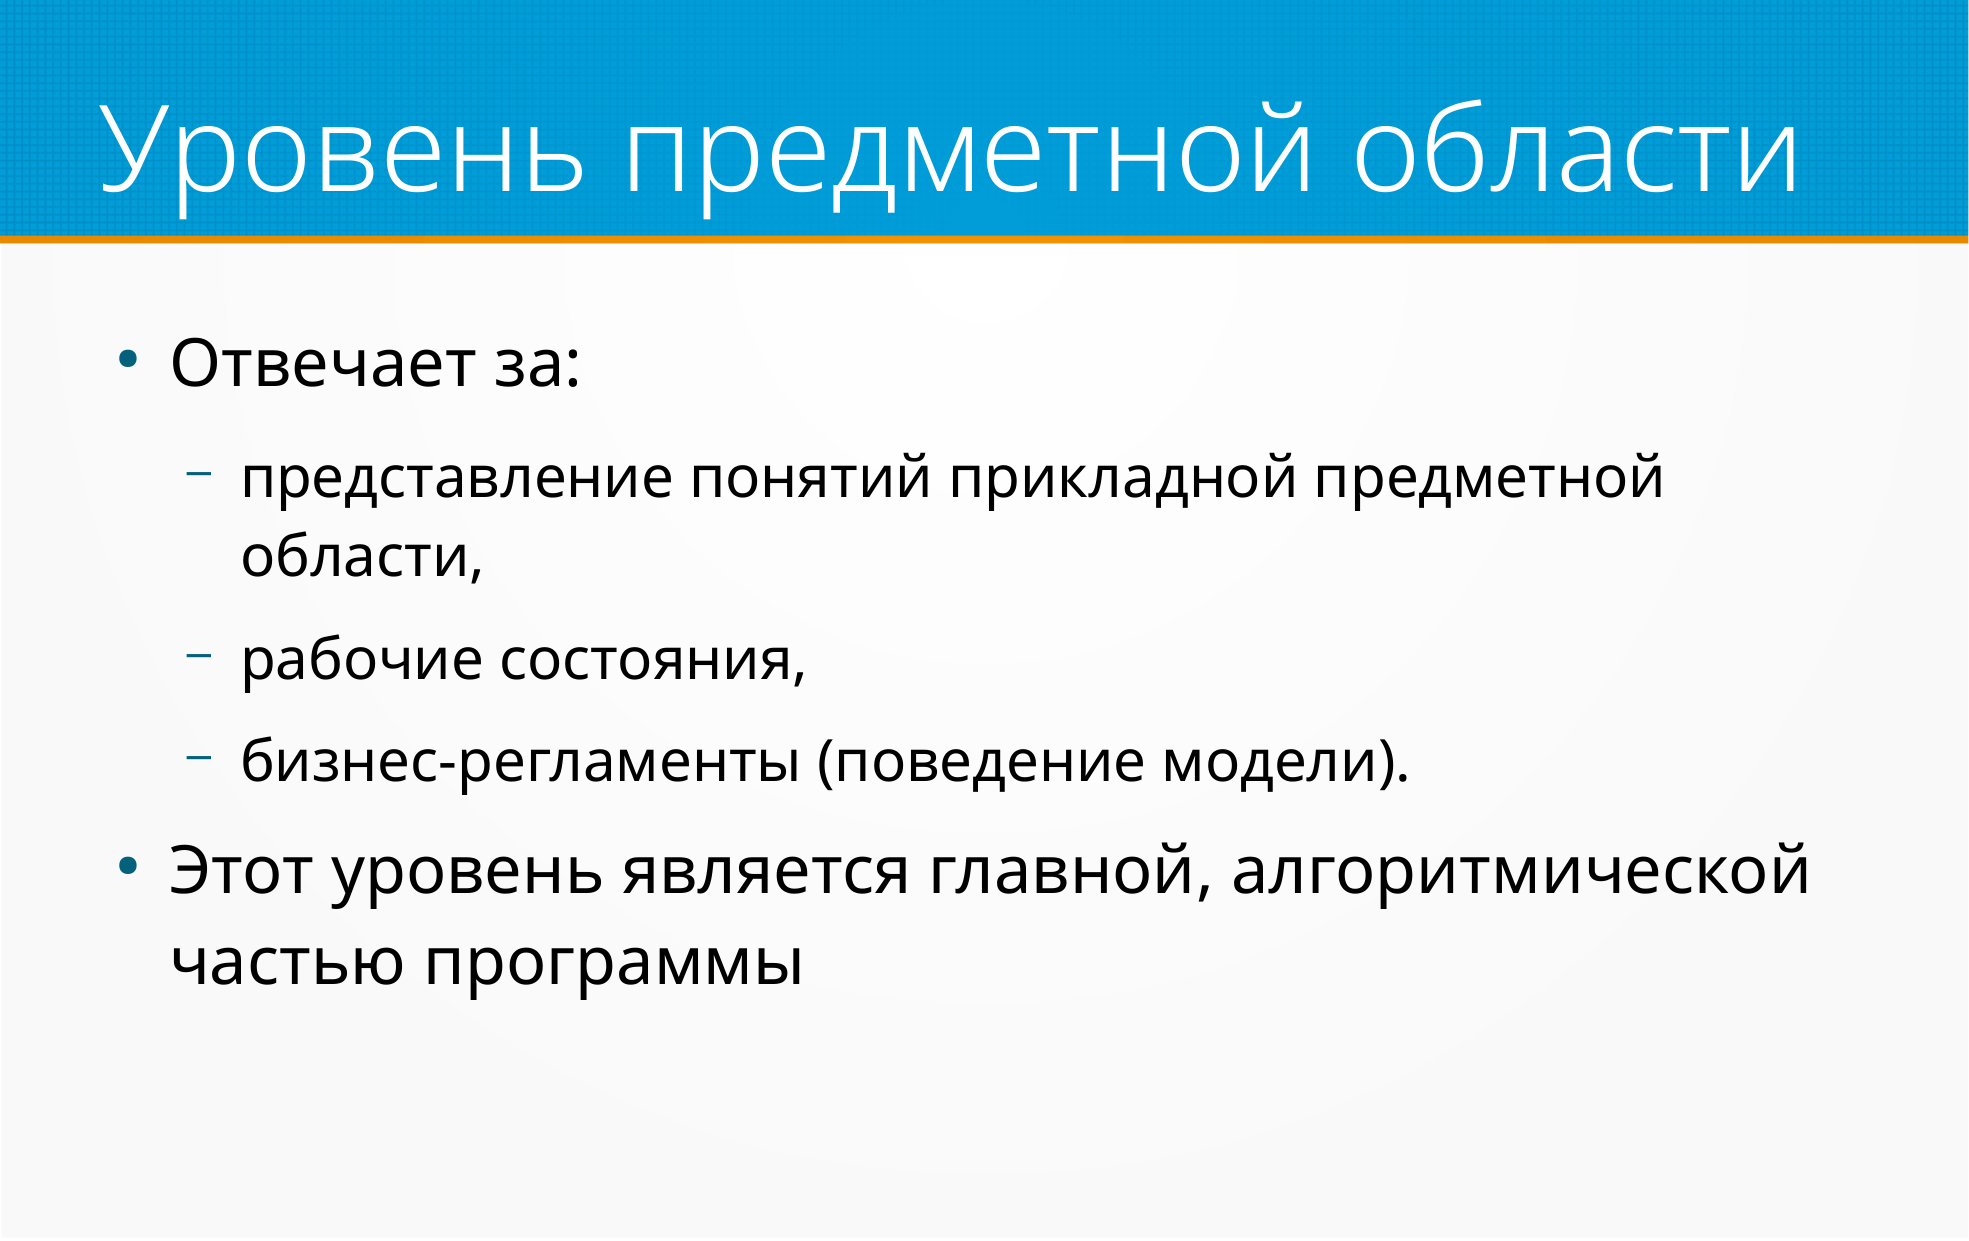

# Уровень предметной области
Отвечает за:
представление понятий прикладной предметной области,
рабочие состояния,
бизнес-регламенты (поведение модели).
Этот уровень является главной, алгоритмической частью программы